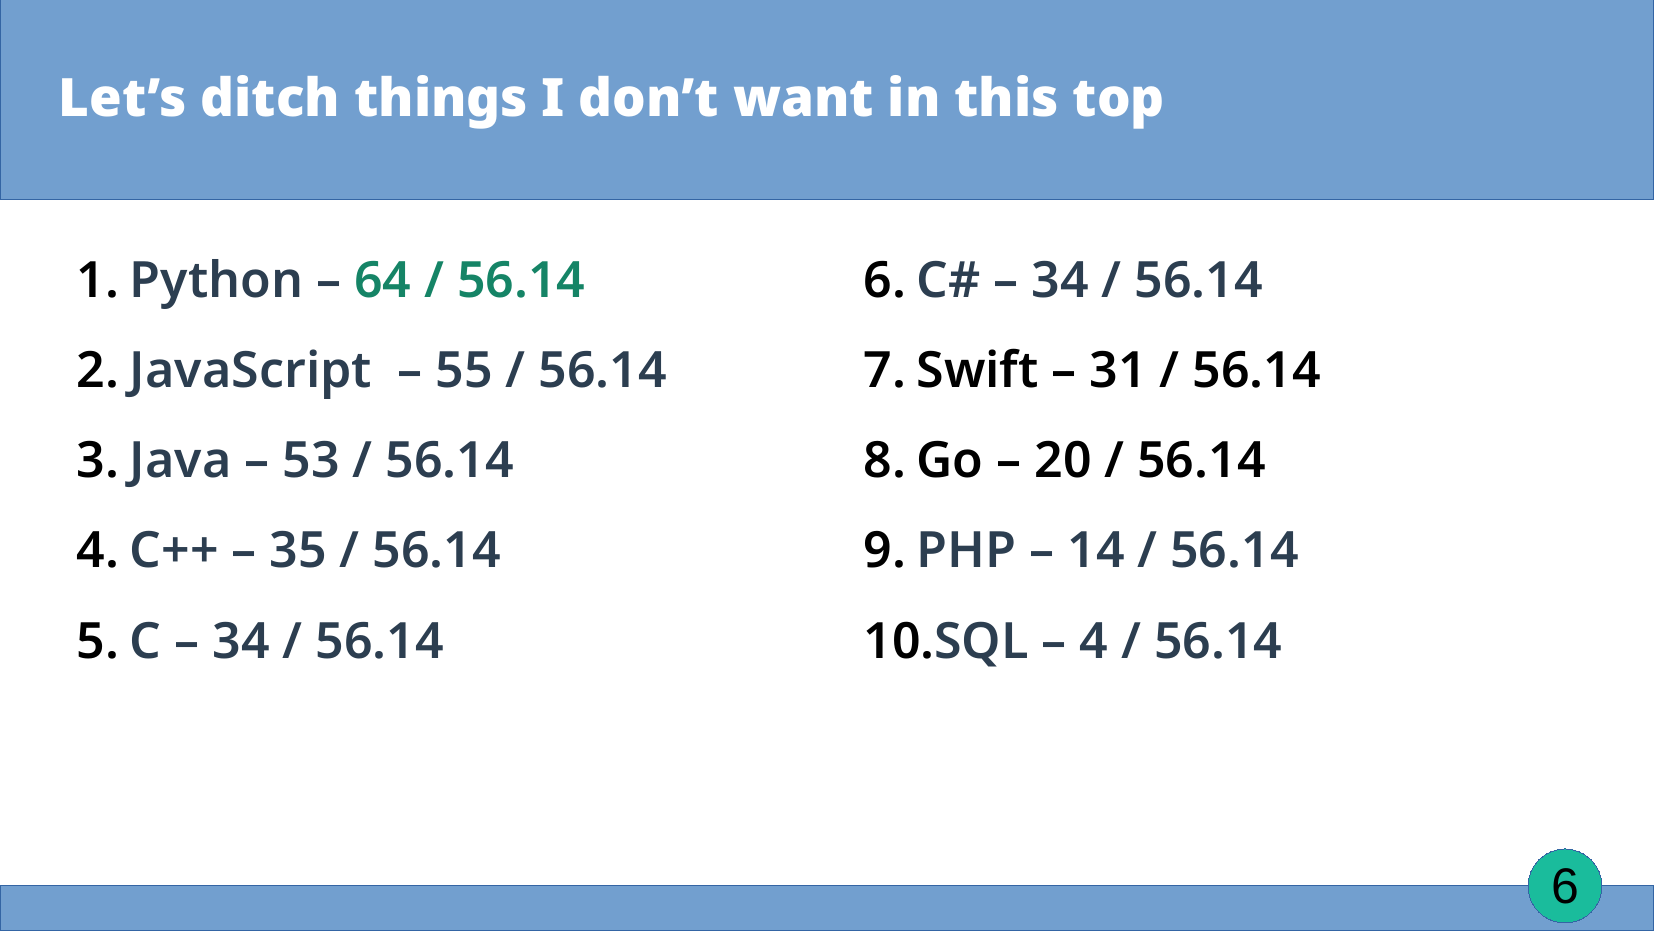

# Let’s ditch things I don’t want in this top
Python – 64 / 56.14
JavaScript – 55 / 56.14
Java – 53 / 56.14
C++ – 35 / 56.14
C – 34 / 56.14
C# – 34 / 56.14
Swift – 31 / 56.14
Go – 20 / 56.14
PHP – 14 / 56.14
SQL – 4 / 56.14